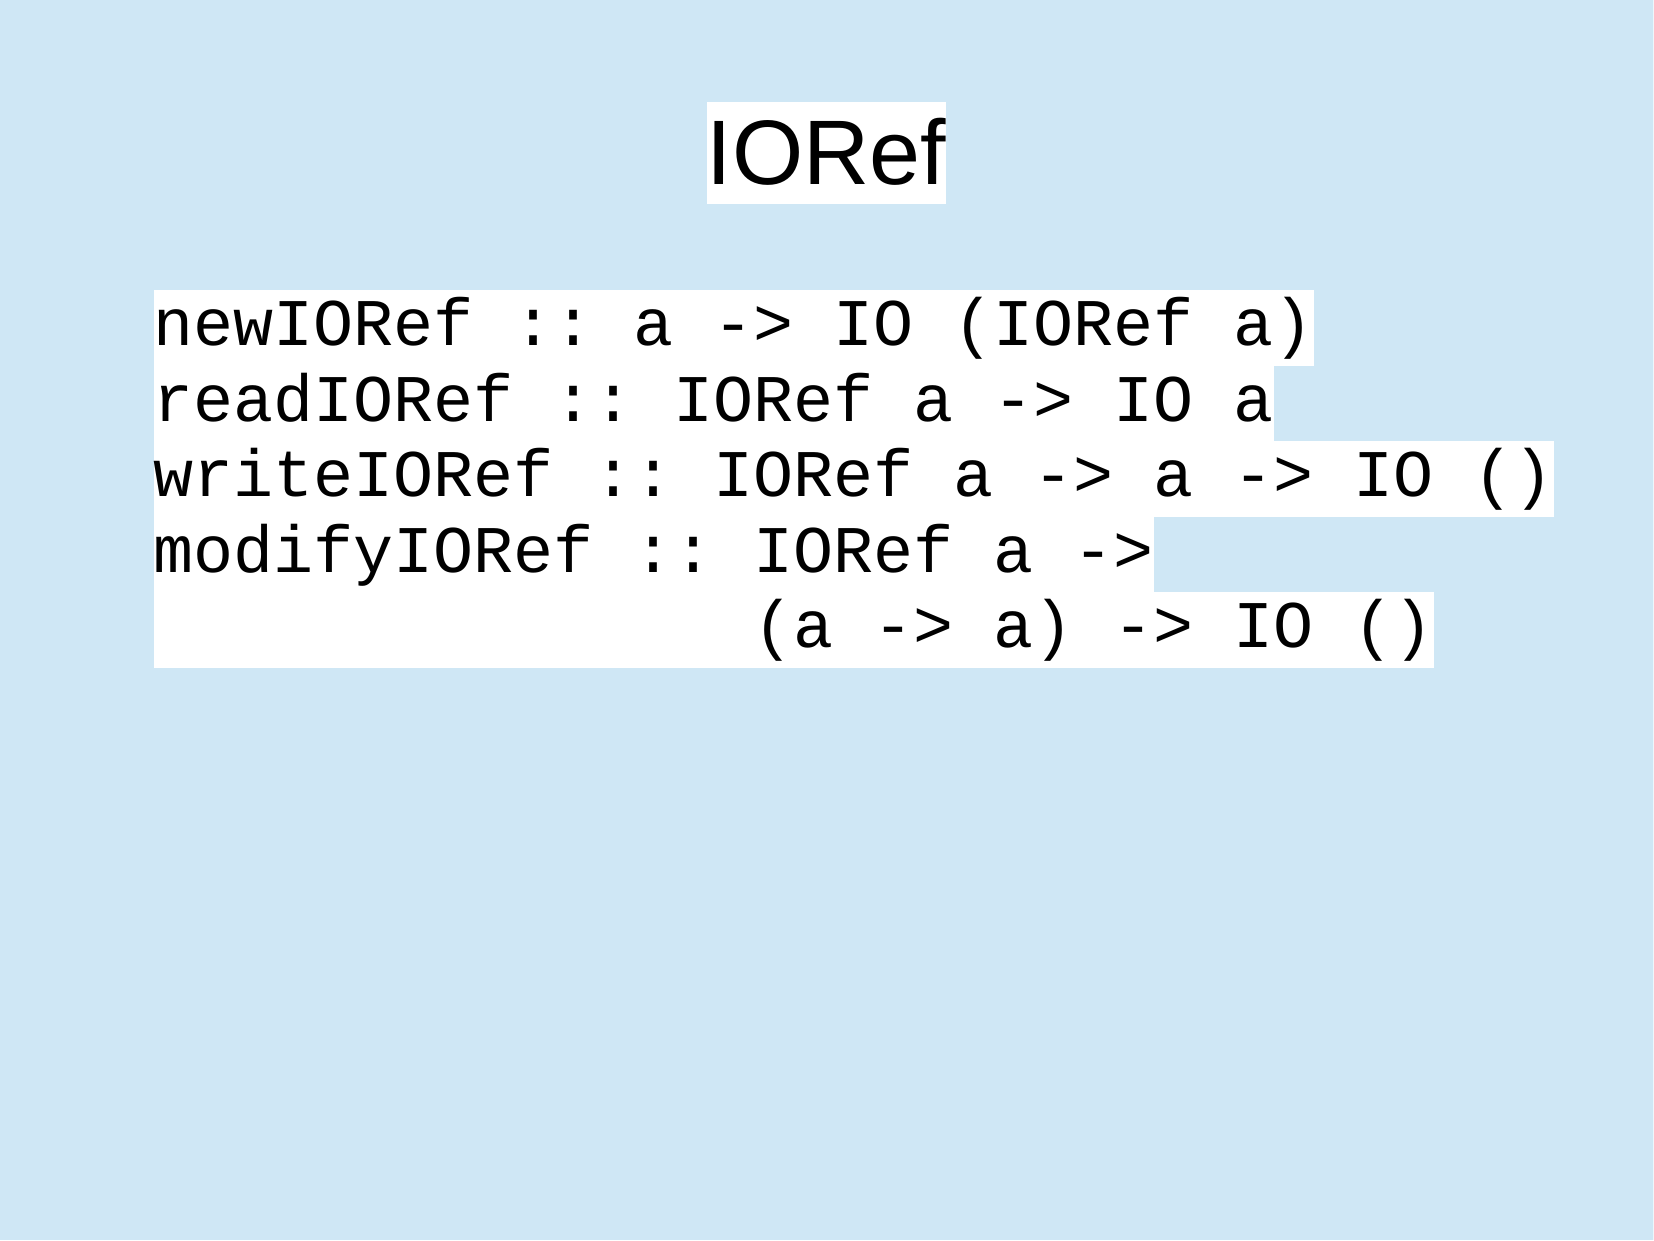

# IORef
newIORef :: a -> IO (IORef a)
readIORef :: IORef a -> IO a
writeIORef :: IORef a -> a -> IO ()
modifyIORef :: IORef a ->
 (a -> a) -> IO ()